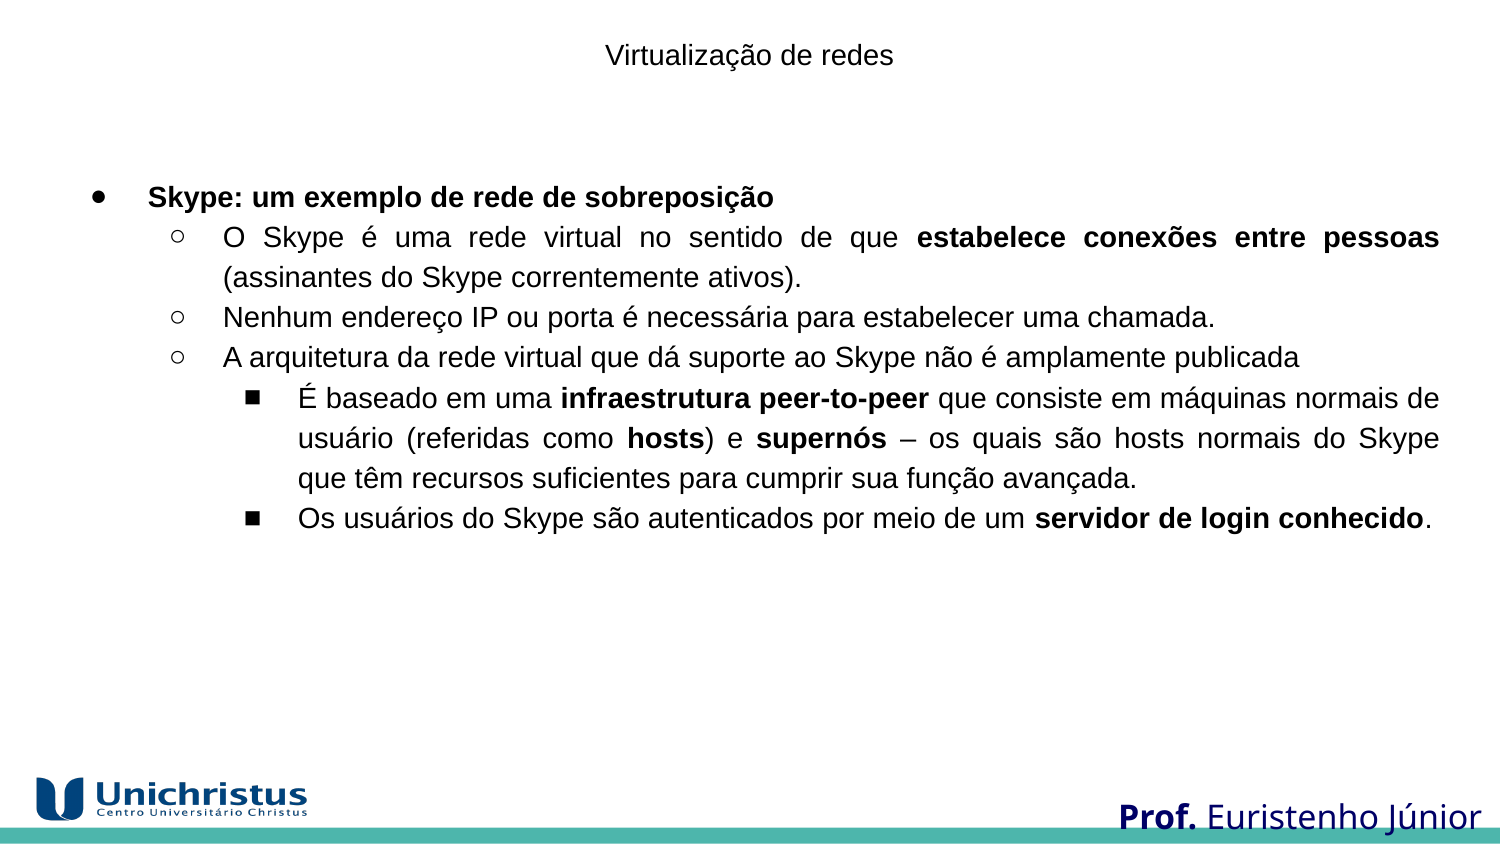

# Virtualização de redes
Skype: um exemplo de rede de sobreposição
O Skype é uma rede virtual no sentido de que estabelece conexões entre pessoas (assinantes do Skype correntemente ativos).
Nenhum endereço IP ou porta é necessária para estabelecer uma chamada.
A arquitetura da rede virtual que dá suporte ao Skype não é amplamente publicada
É baseado em uma infraestrutura peer-to-peer que consiste em máquinas normais de usuário (referidas como hosts) e supernós – os quais são hosts normais do Skype que têm recursos suficientes para cumprir sua função avançada.
Os usuários do Skype são autenticados por meio de um servidor de login conhecido.